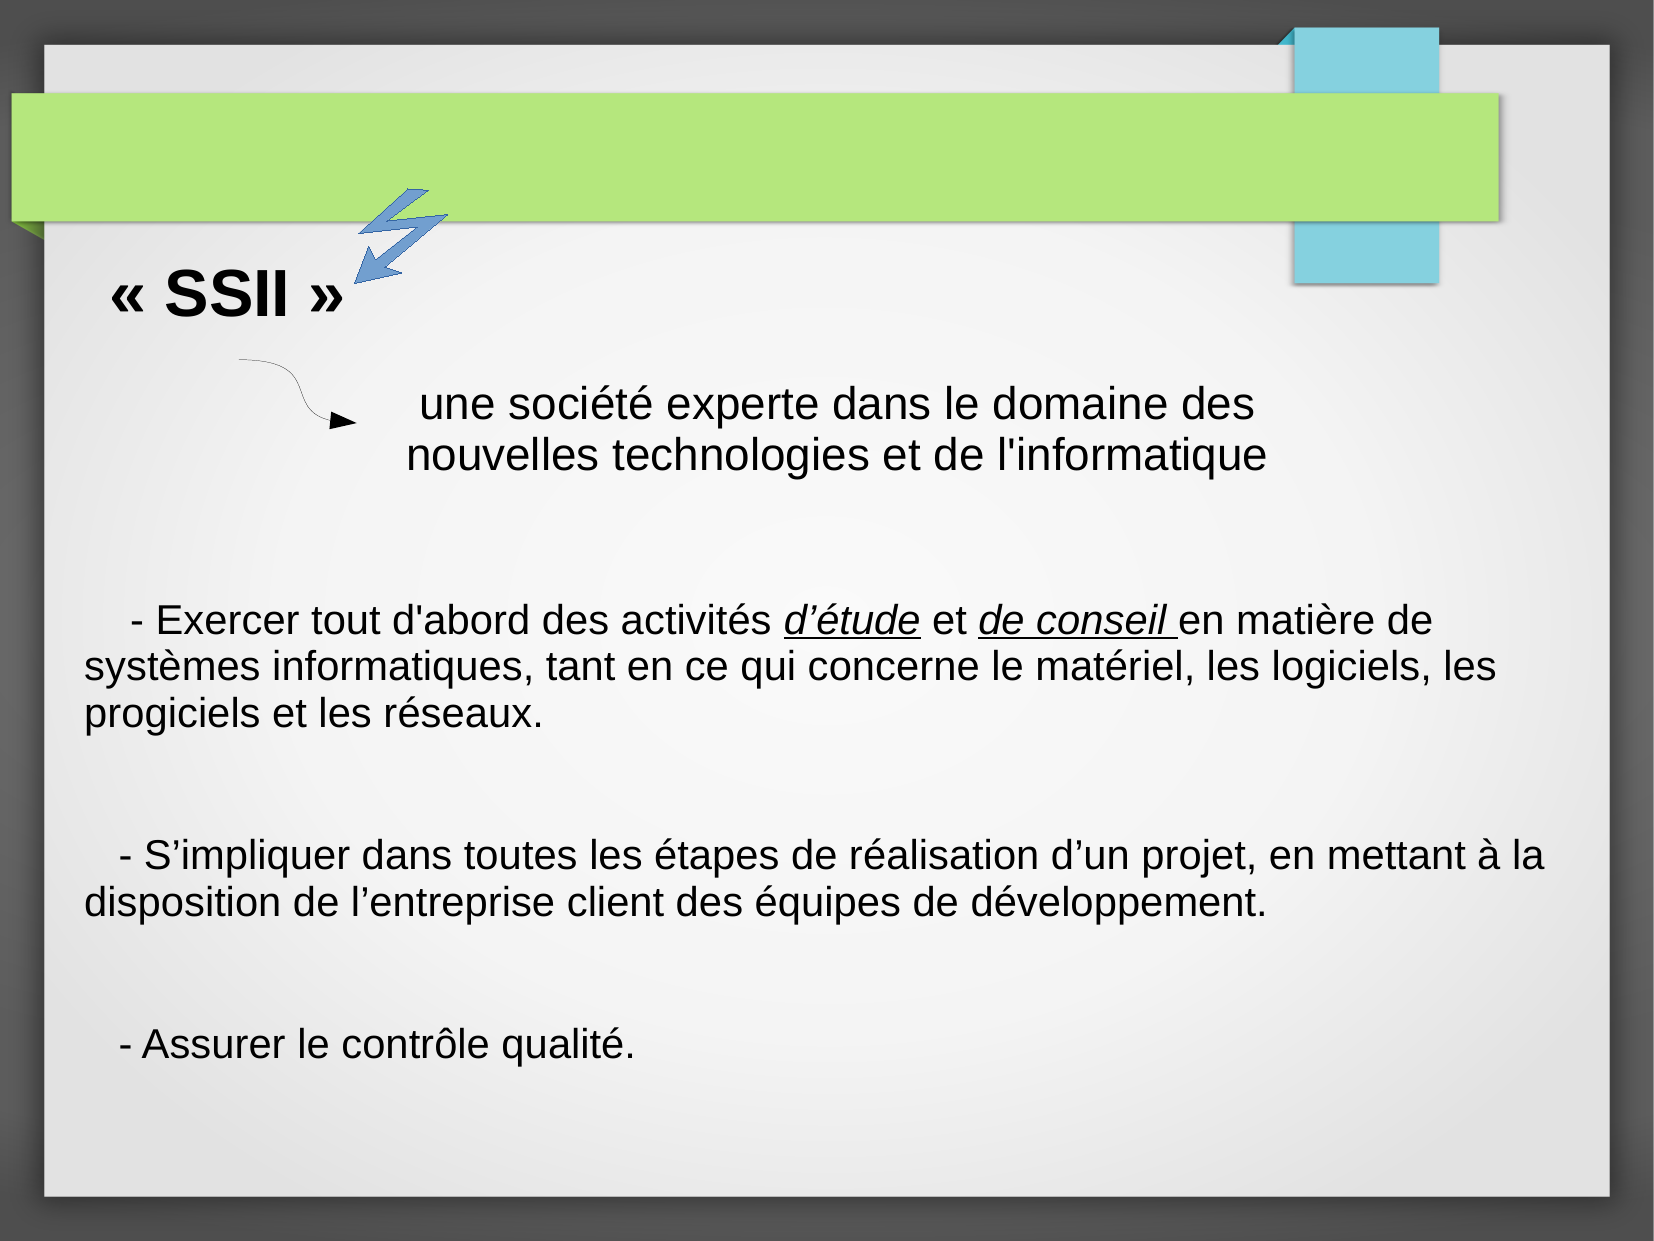

« SSII »
une société experte dans le domaine des nouvelles technologies et de l'informatique
 - Exercer tout d'abord des activités d’étude et de conseil en matière de systèmes informatiques, tant en ce qui concerne le matériel, les logiciels, les progiciels et les réseaux.
 - S’impliquer dans toutes les étapes de réalisation d’un projet, en mettant à la disposition de l’entreprise client des équipes de développement.
 - Assurer le contrôle qualité.